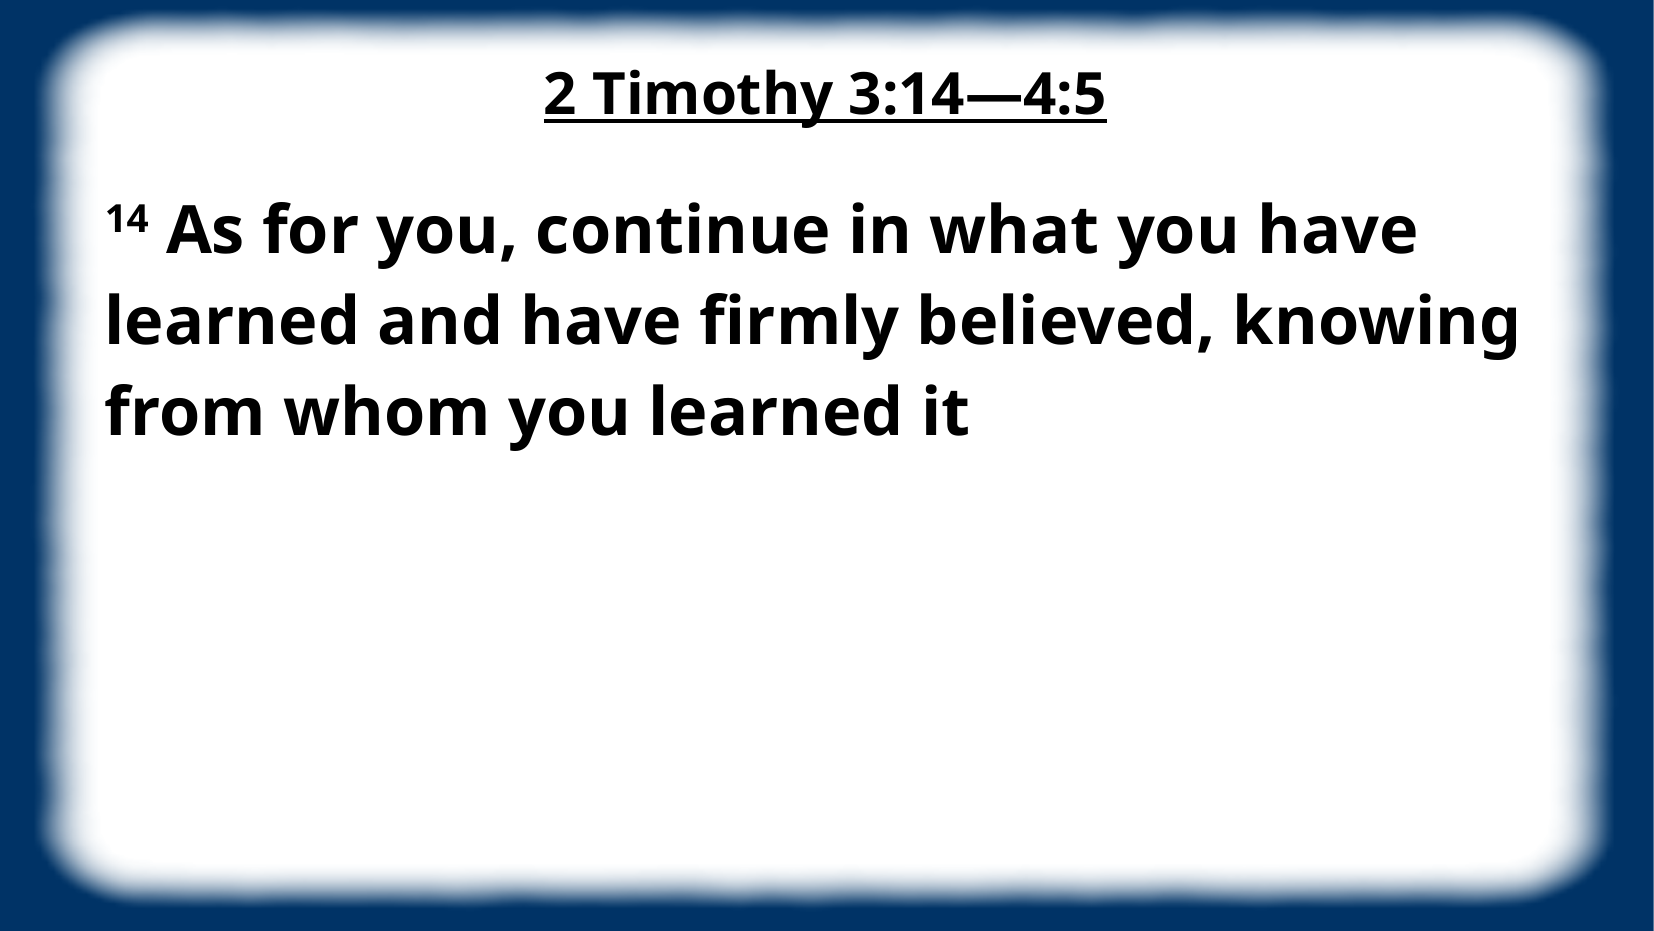

2 Timothy 3:14—4:5
14 As for you, continue in what you have learned and have firmly believed, knowing from whom you learned it